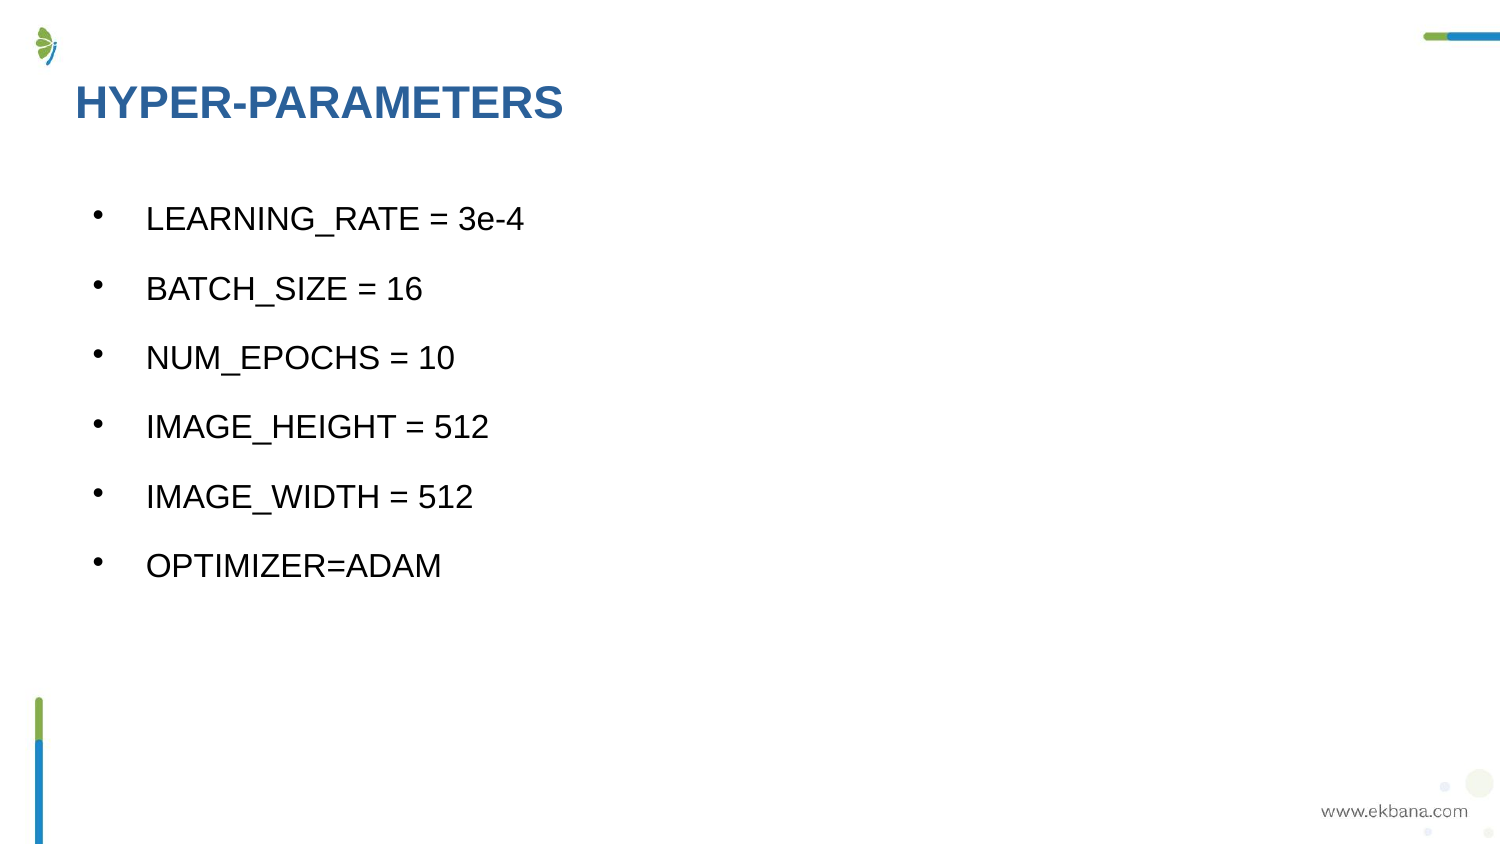

# HYPER-PARAMETERS
LEARNING_RATE = 3e-4
BATCH_SIZE = 16
NUM_EPOCHS = 10
IMAGE_HEIGHT = 512
IMAGE_WIDTH = 512
OPTIMIZER=ADAM